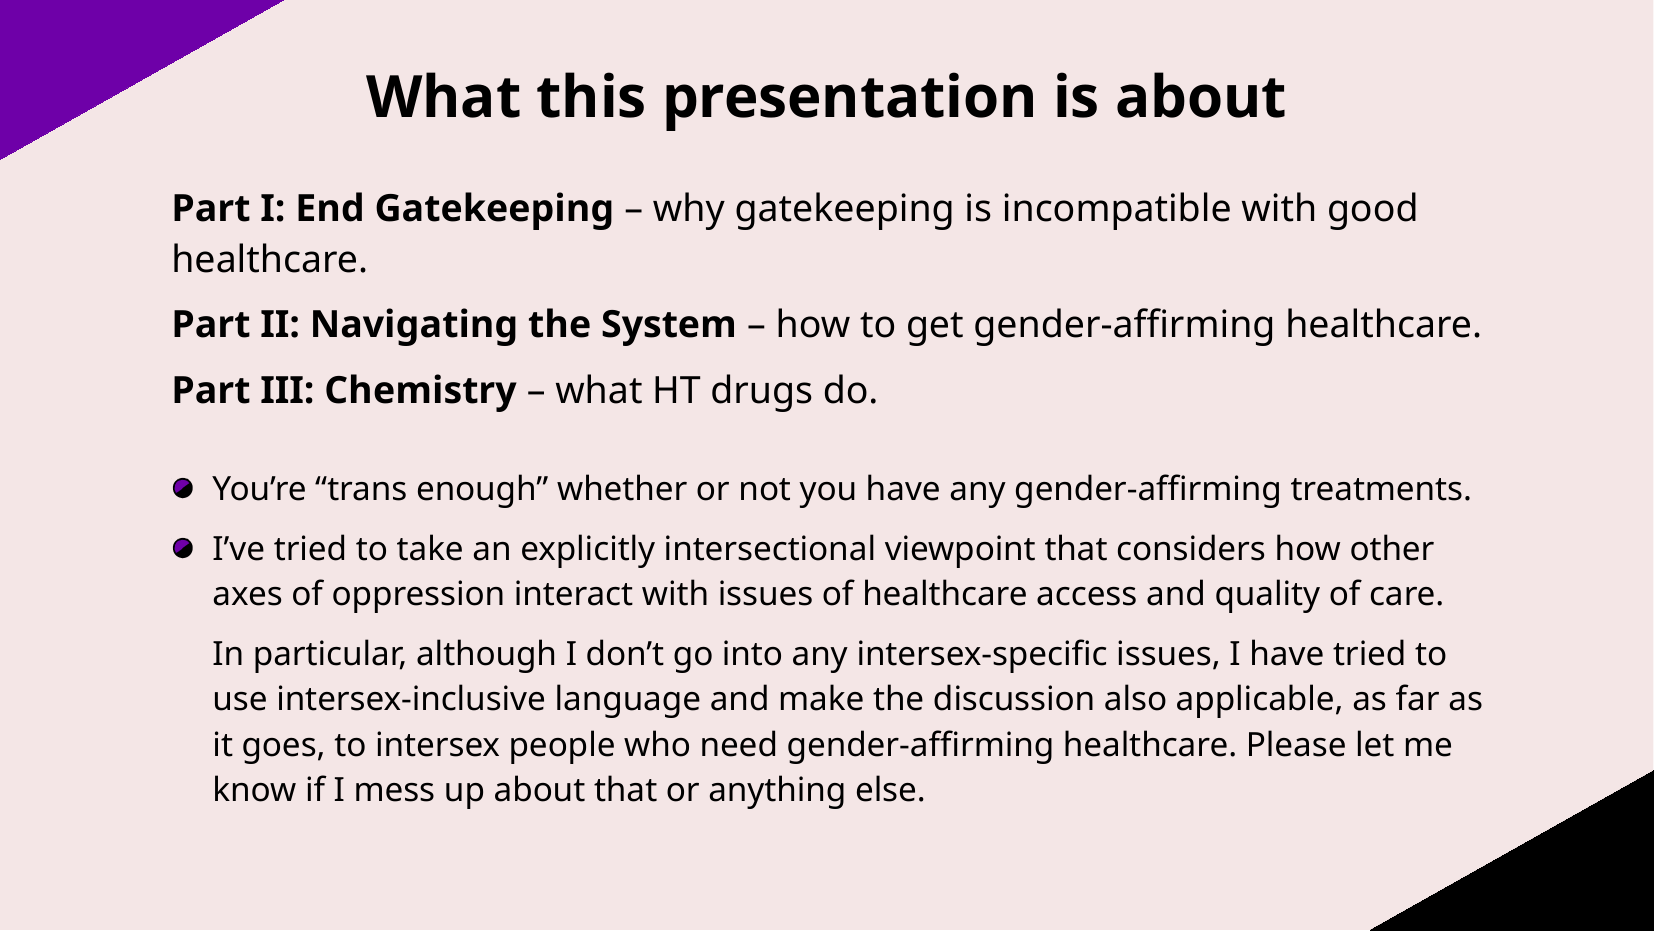

# What this presentation is about
Part I: End Gatekeeping – why gatekeeping is incompatible with good healthcare.
Part II: Navigating the System – how to get gender-affirming healthcare.
Part III: Chemistry – what HT drugs do.
You’re “trans enough” whether or not you have any gender-affirming treatments.
I’ve tried to take an explicitly intersectional viewpoint that considers how other axes of oppression interact with issues of healthcare access and quality of care.
In particular, although I don’t go into any intersex-specific issues, I have tried to use intersex-inclusive language and make the discussion also applicable, as far as it goes, to intersex people who need gender-affirming healthcare. Please let me know if I mess up about that or anything else.